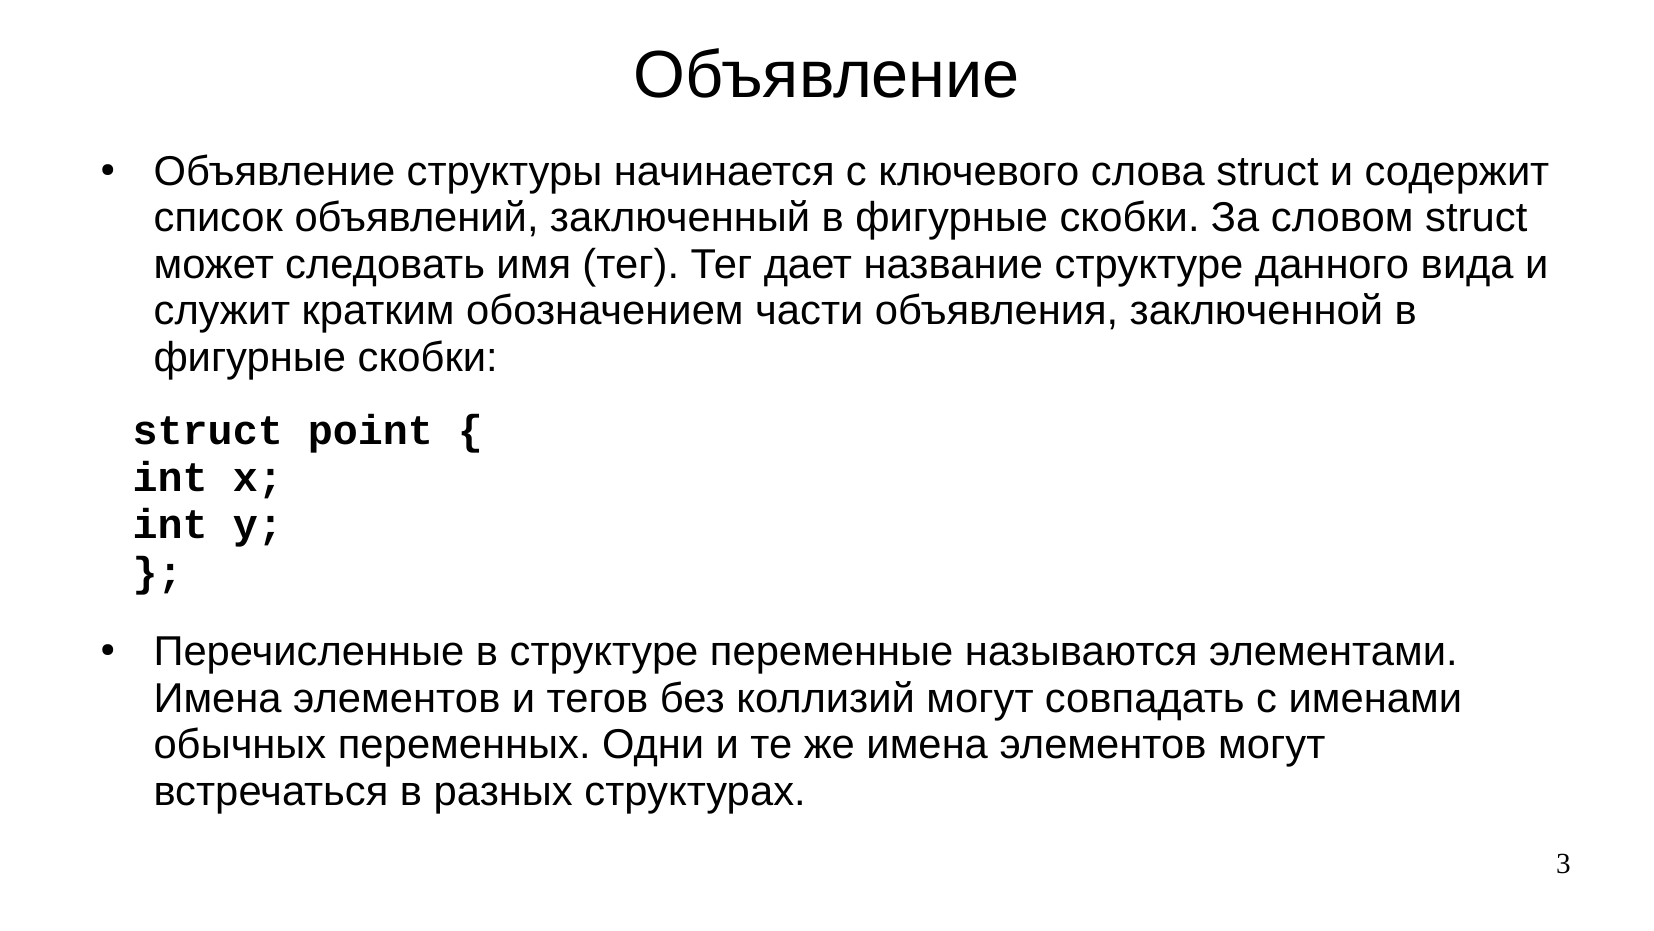

# Объявление
Объявление структуры начинается с ключевого слова struct и содержит список объявлений, заключенный в фигурные скобки. За словом struct может следовать имя (тег). Тег дает название структуре данного вида и служит кратким обозначением части объявления, заключенной в фигурные скобки:
 struct point {
 int x;
 int у;
 };
Перечисленные в структуре переменные называются элементами. Имена элементов и тегов без коллизий могут совпадать с именами обычных переменных. Одни и те же имена элементов могут встречаться в разных структурах.
3